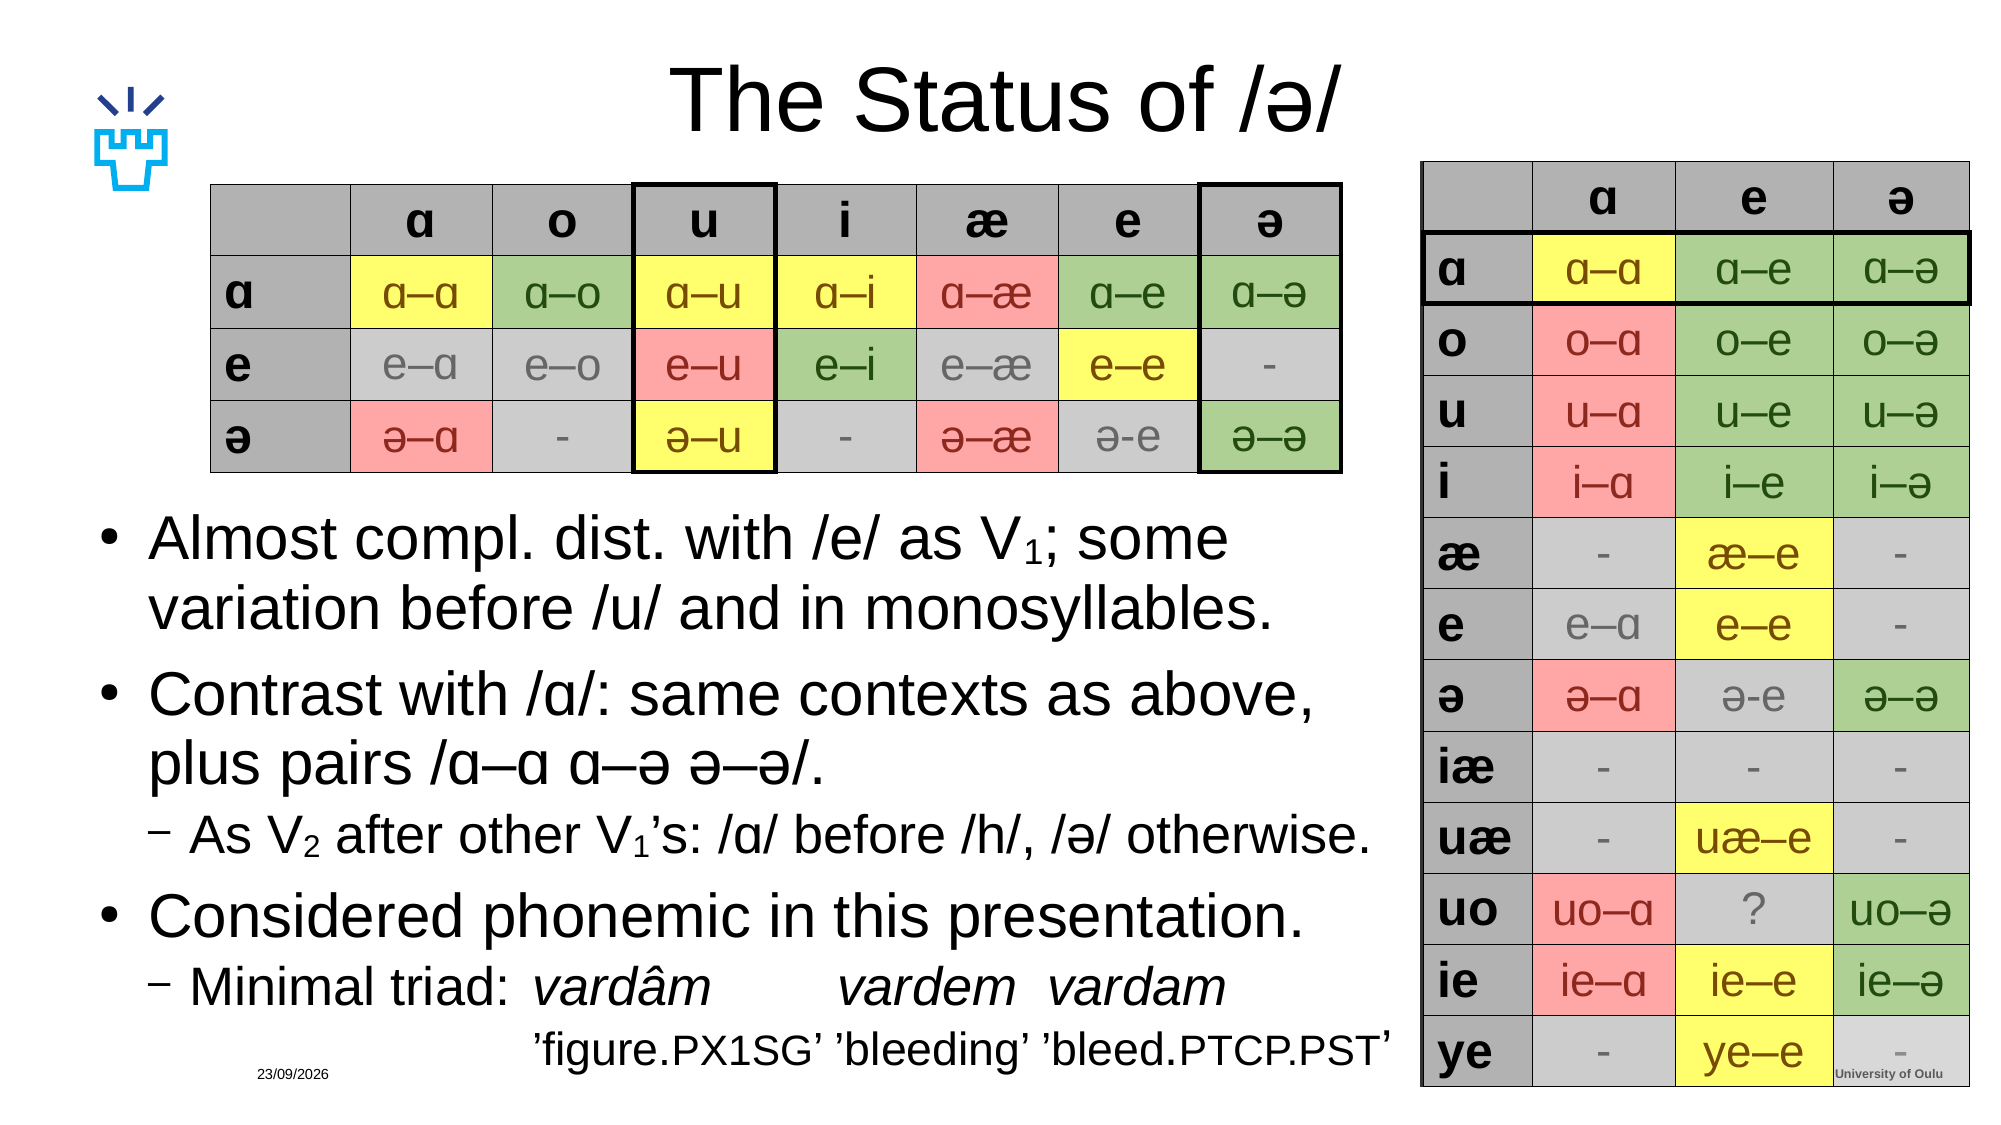

# The Status of /ə/
| | ɑ | e | ə |
| --- | --- | --- | --- |
| ɑ | ɑ–ɑ | ɑ–e | ɑ–ə |
| o | o–ɑ | o–e | o–ə |
| u | u–ɑ | u–e | u–ə |
| i | i–ɑ | i–e | i–ə |
| æ | - | æ–e | - |
| e | e–ɑ | e–e | - |
| ə | ə–ɑ | ə-e | ə–ə |
| iæ | - | - | - |
| uæ | - | uæ–e | - |
| uo | uo–ɑ | ? | uo–ə |
| ie | ie–ɑ | ie–e | ie–ə |
| ye | - | ye–e | - |
| | ɑ | o | u | i | æ | e | ə |
| --- | --- | --- | --- | --- | --- | --- | --- |
| ɑ | ɑ–ɑ | ɑ–o | ɑ–u | ɑ–i | ɑ–æ | ɑ–e | ɑ–ə |
| e | e–ɑ | e–o | e–u | e–i | e–æ | e–e | - |
| ə | ə–ɑ | - | ə–u | - | ə–æ | ə-e | ə–ə |
Almost compl. dist. with /e/ as V1; some variation before /u/ and in monosyllables.
Contrast with /ɑ/: same contexts as above,
plus pairs /ɑ–ɑ ɑ–ə ə–ə/.
As V2 after other V1’s: /ɑ/ before /h/, /ə/ otherwise.
Considered phonemic in this presentation.
Minimal triad: 	vardâm			 	 vardem vardam
				 					 	’figure.PX1SG’ ’bleeding’ ’bleed.PTCP.PST’
https://github.com/tkoukkar/anaraskiela/blob/master/Koukkari_Tuomas-CIFUXIII-oovdanpyehtim.pdf